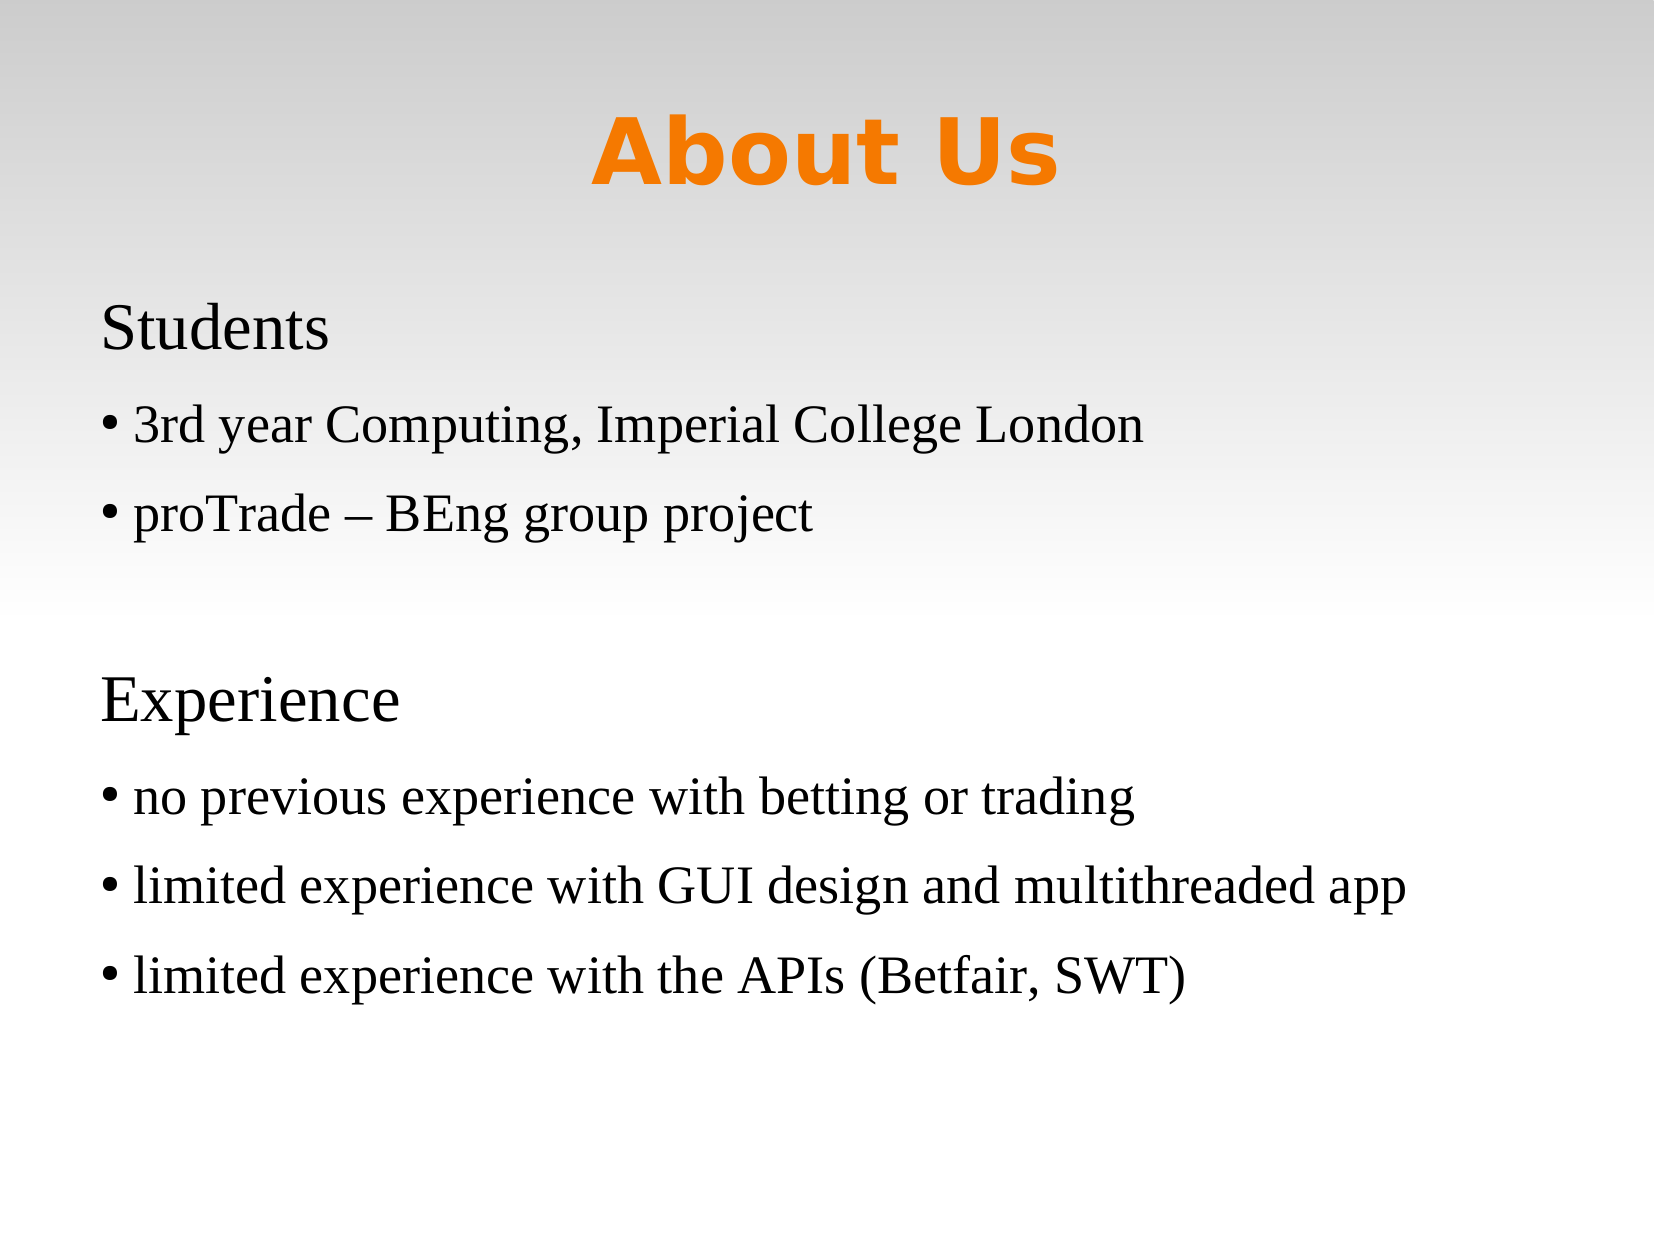

# About Us
Students
 3rd year Computing, Imperial College London
 proTrade – BEng group project
Experience
 no previous experience with betting or trading
 limited experience with GUI design and multithreaded app
 limited experience with the APIs (Betfair, SWT)